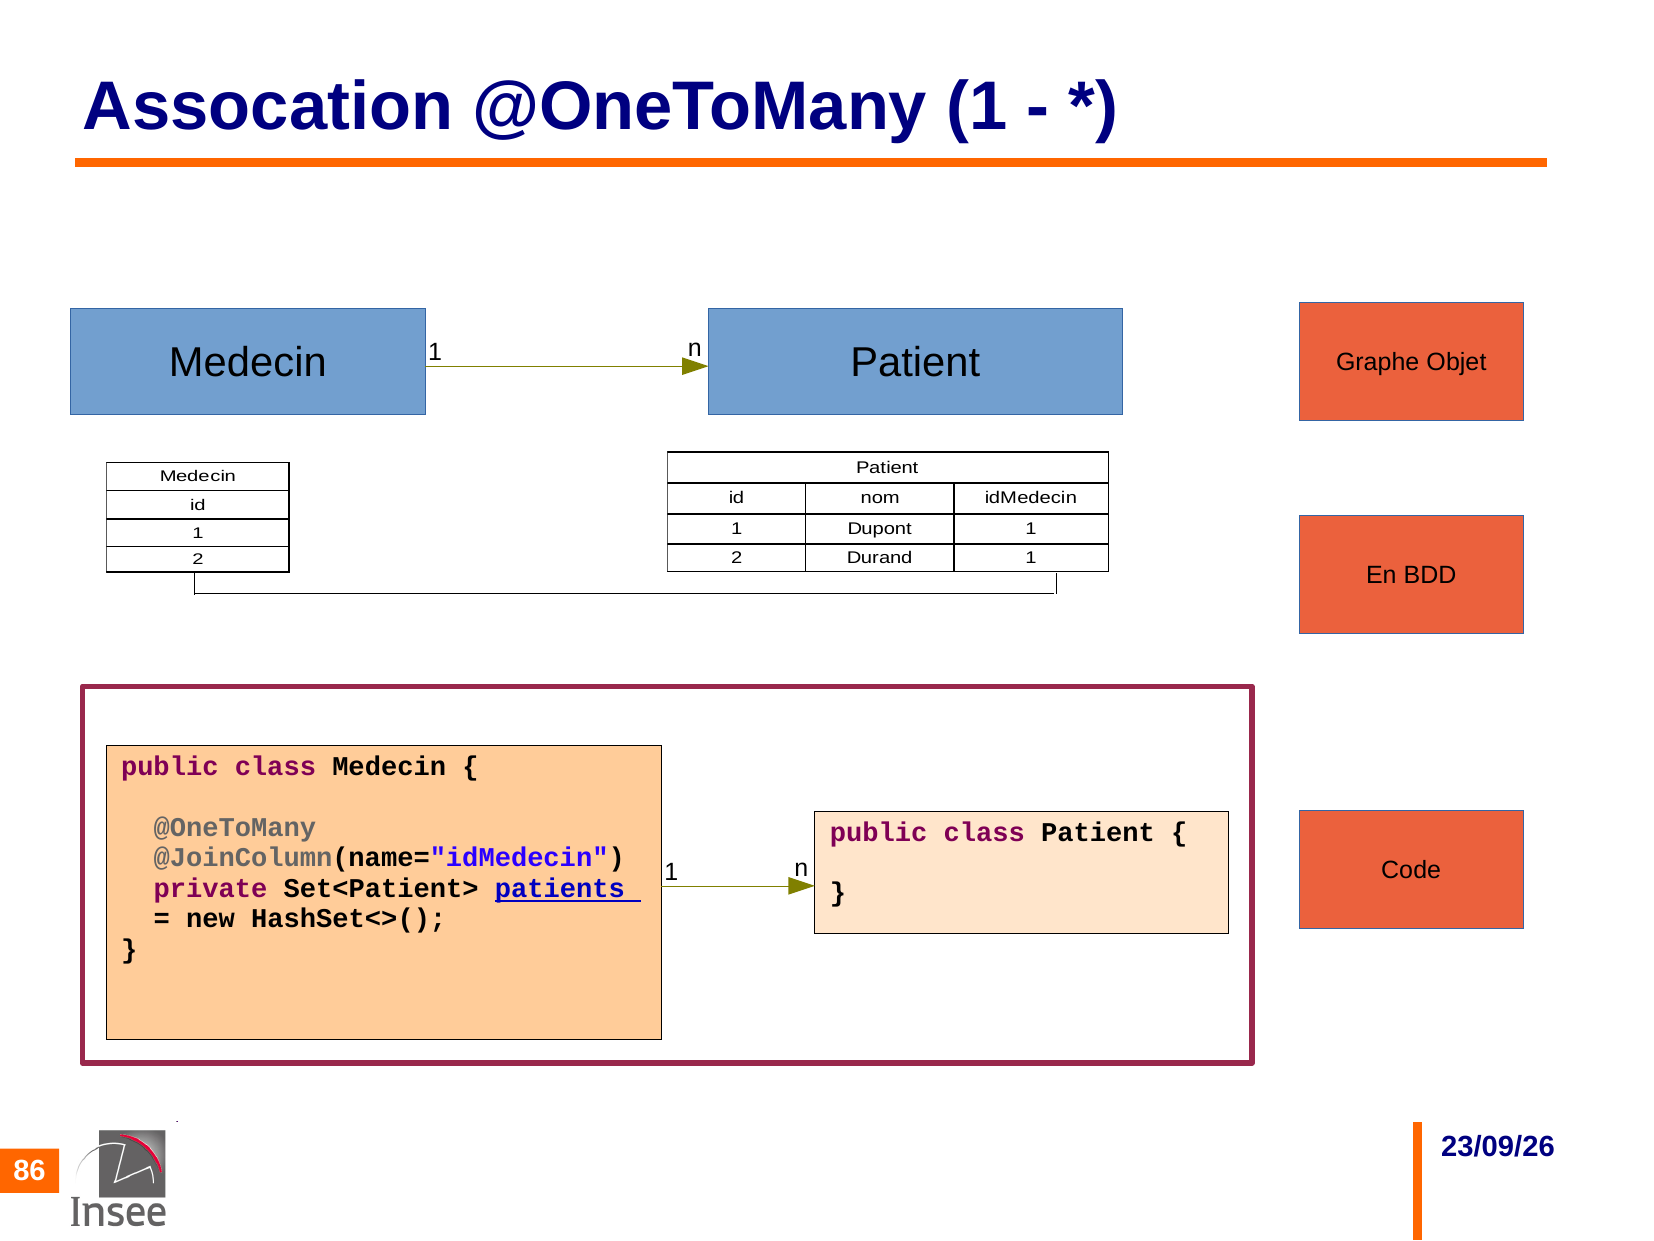

# Assocation @OneToMany (1 - *)
Graphe Objet
Medecin
Patient
n
1
En BDD
public class Medecin {
 @OneToMany
 @JoinColumn(name="idMedecin")
 private Set<Patient> patients = new HashSet<>();
}
Code
public class Patient {
}
n
1
86